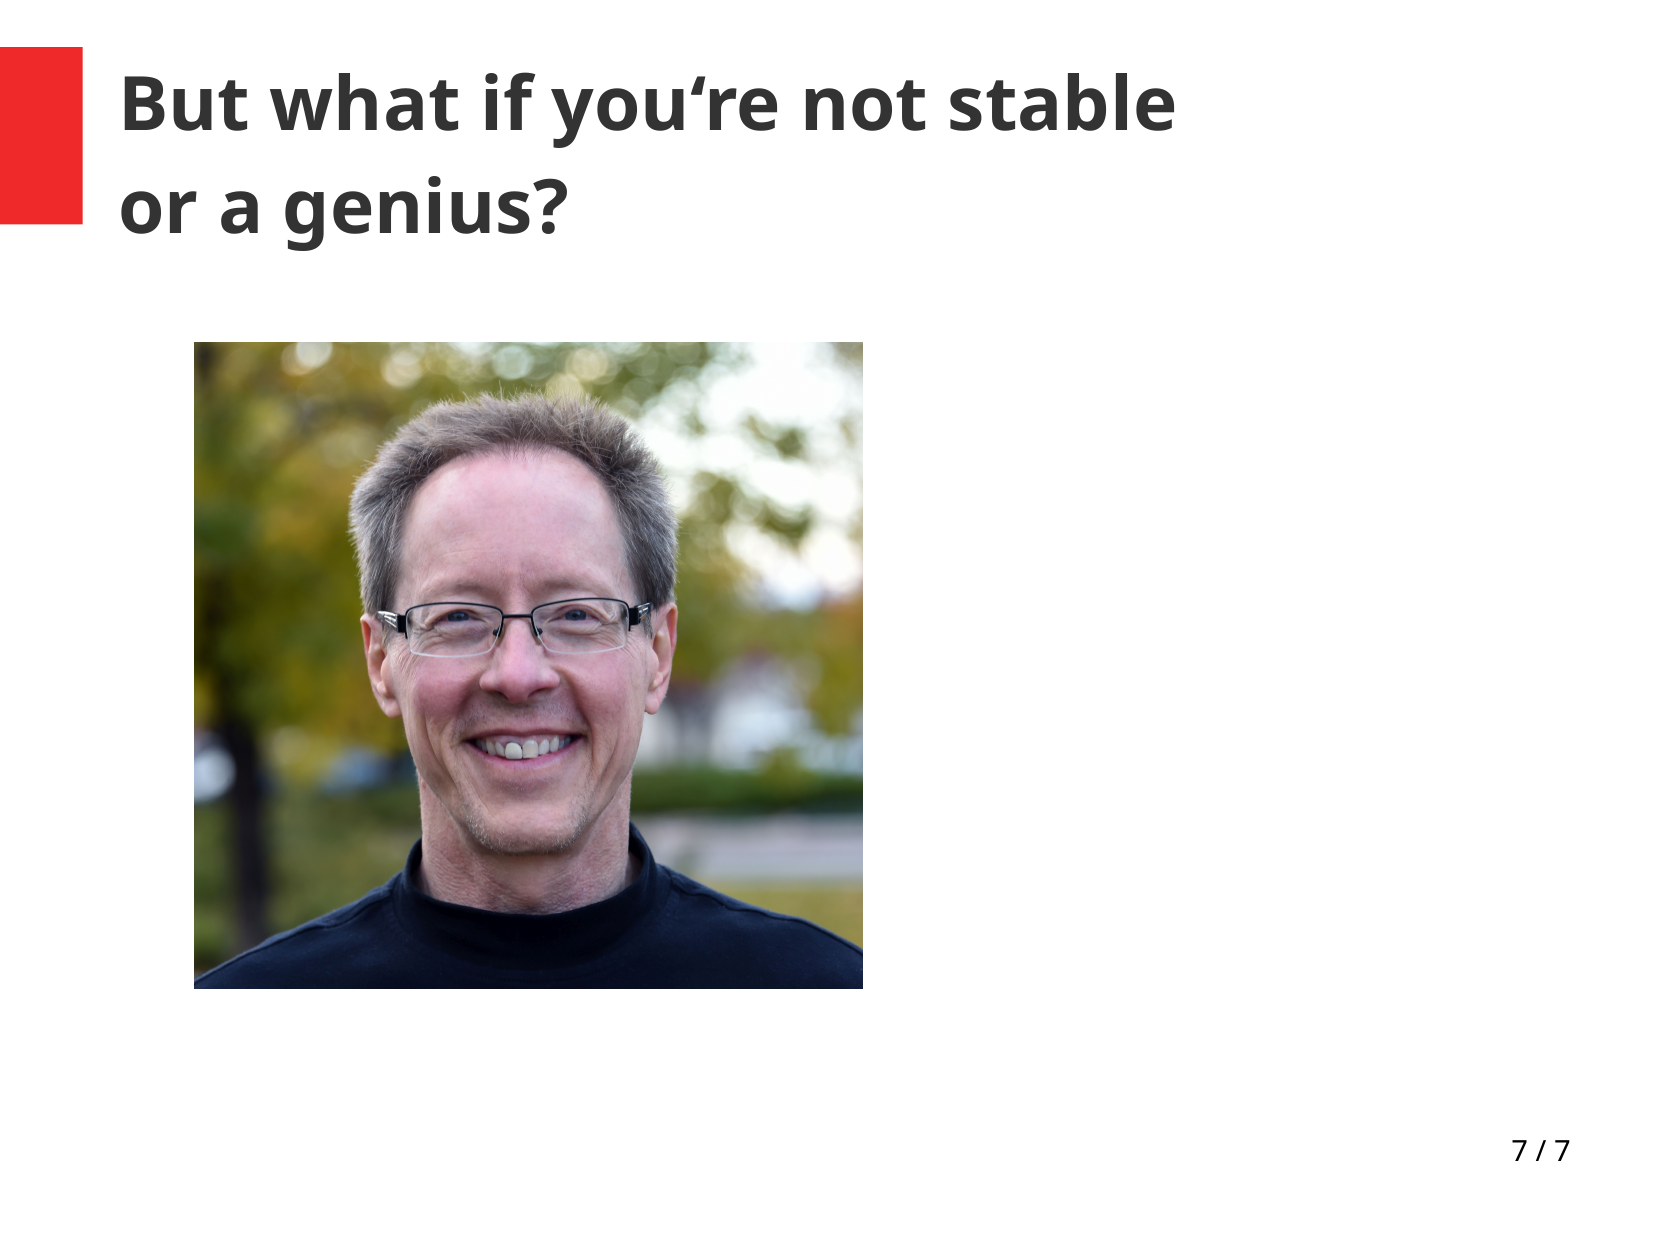

# But what if you‘re not stable or a genius?
7